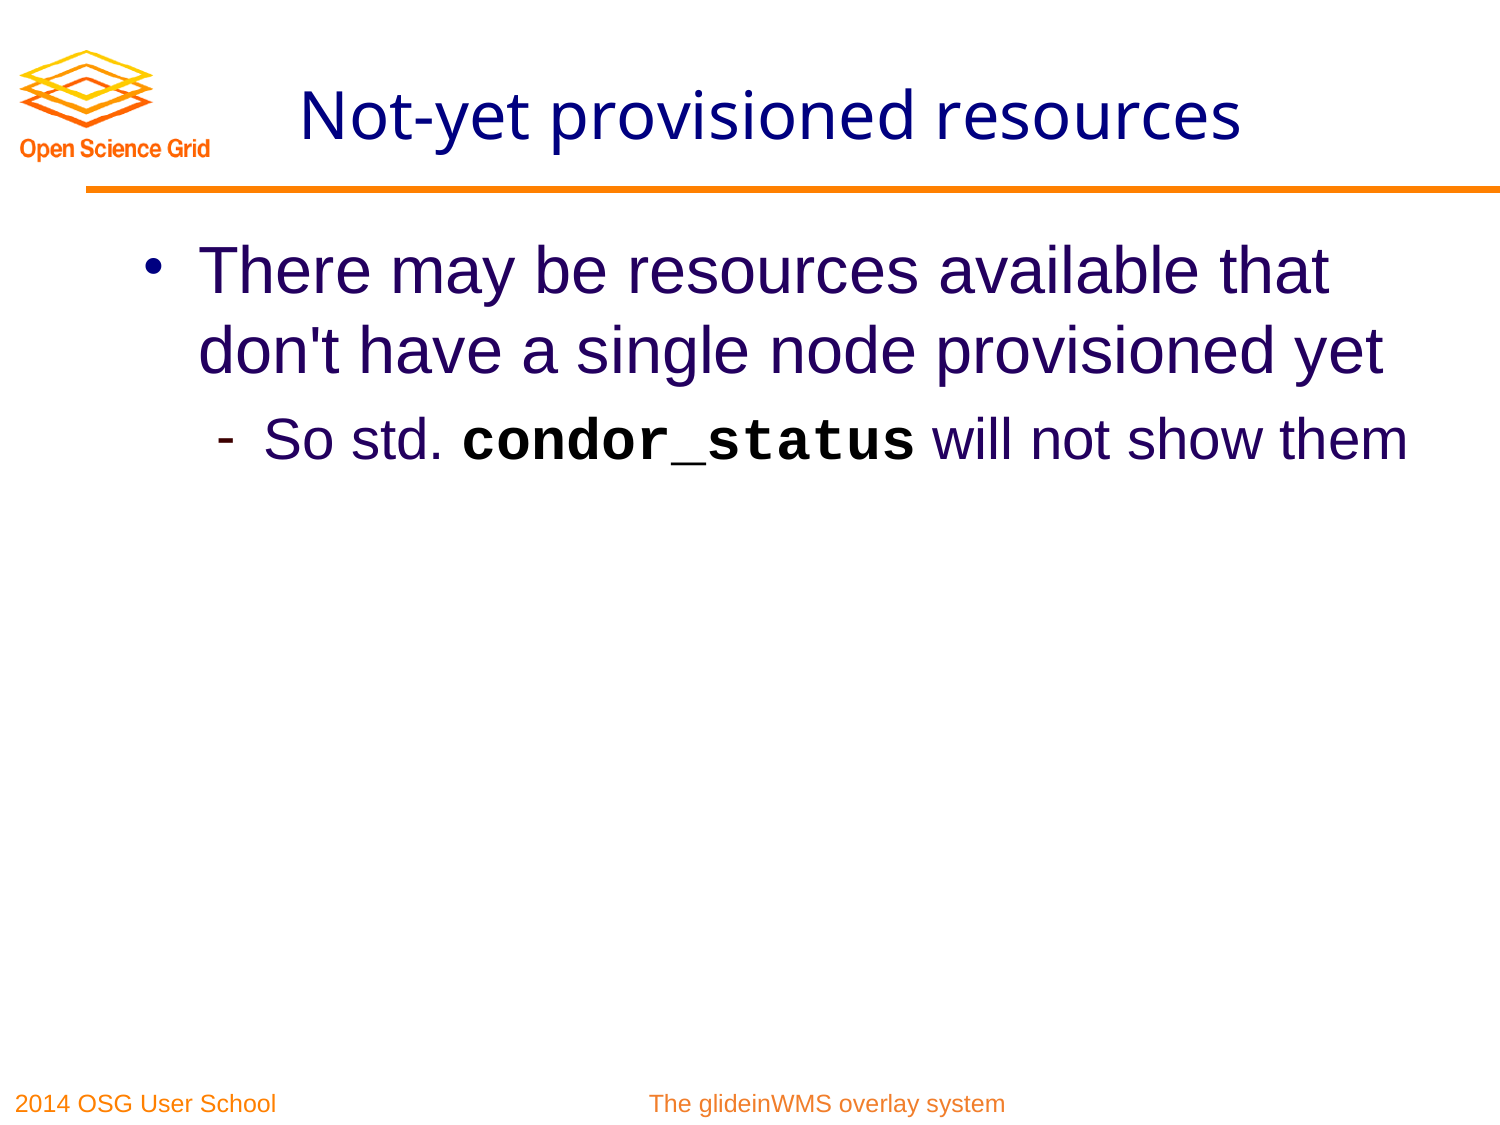

# Not-yet provisioned resources
There may be resources available that don't have a single node provisioned yet
So std. condor_status will not show them